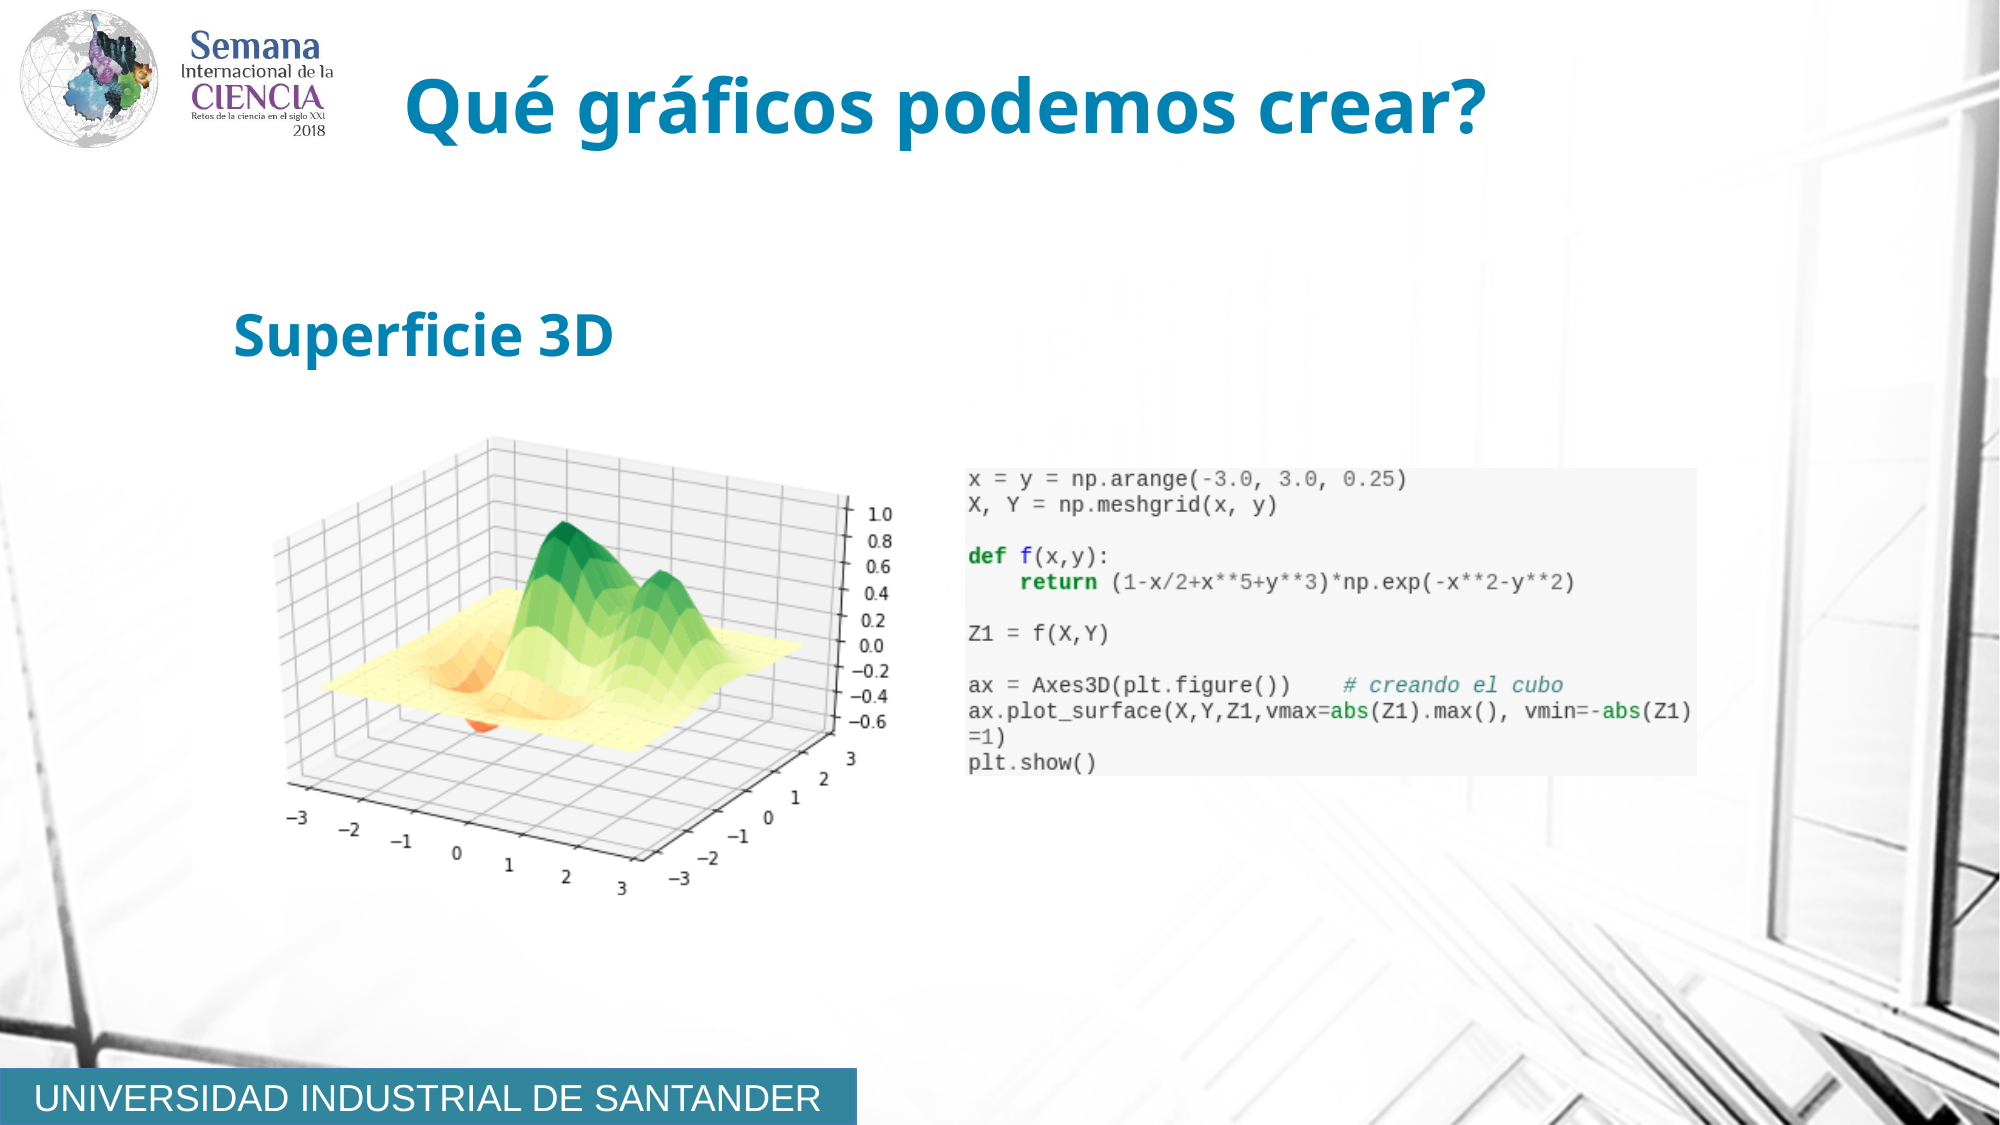

Qué gráficos podemos crear?
Superficie 3D
UNIVERSIDAD INDUSTRIAL DE SANTANDER